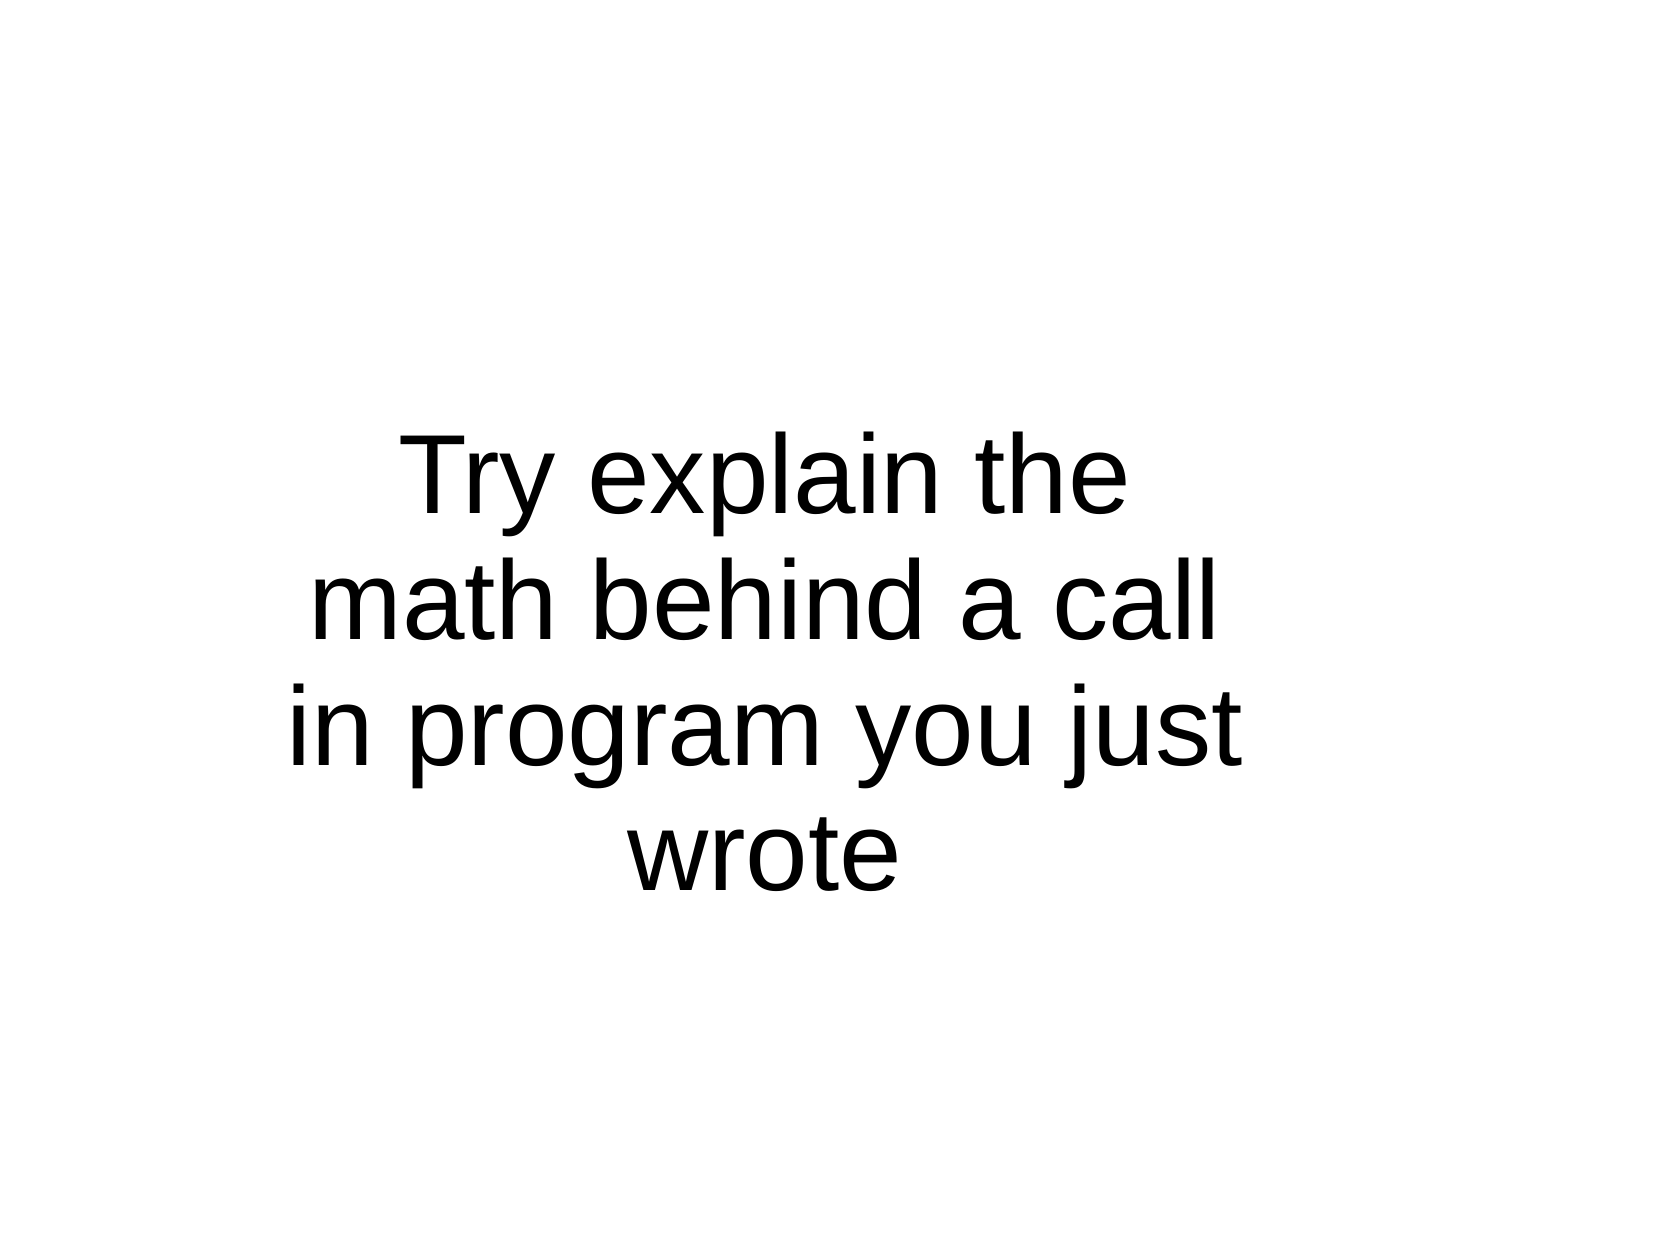

# Try explain the
math behind a call
in program you just
wrote